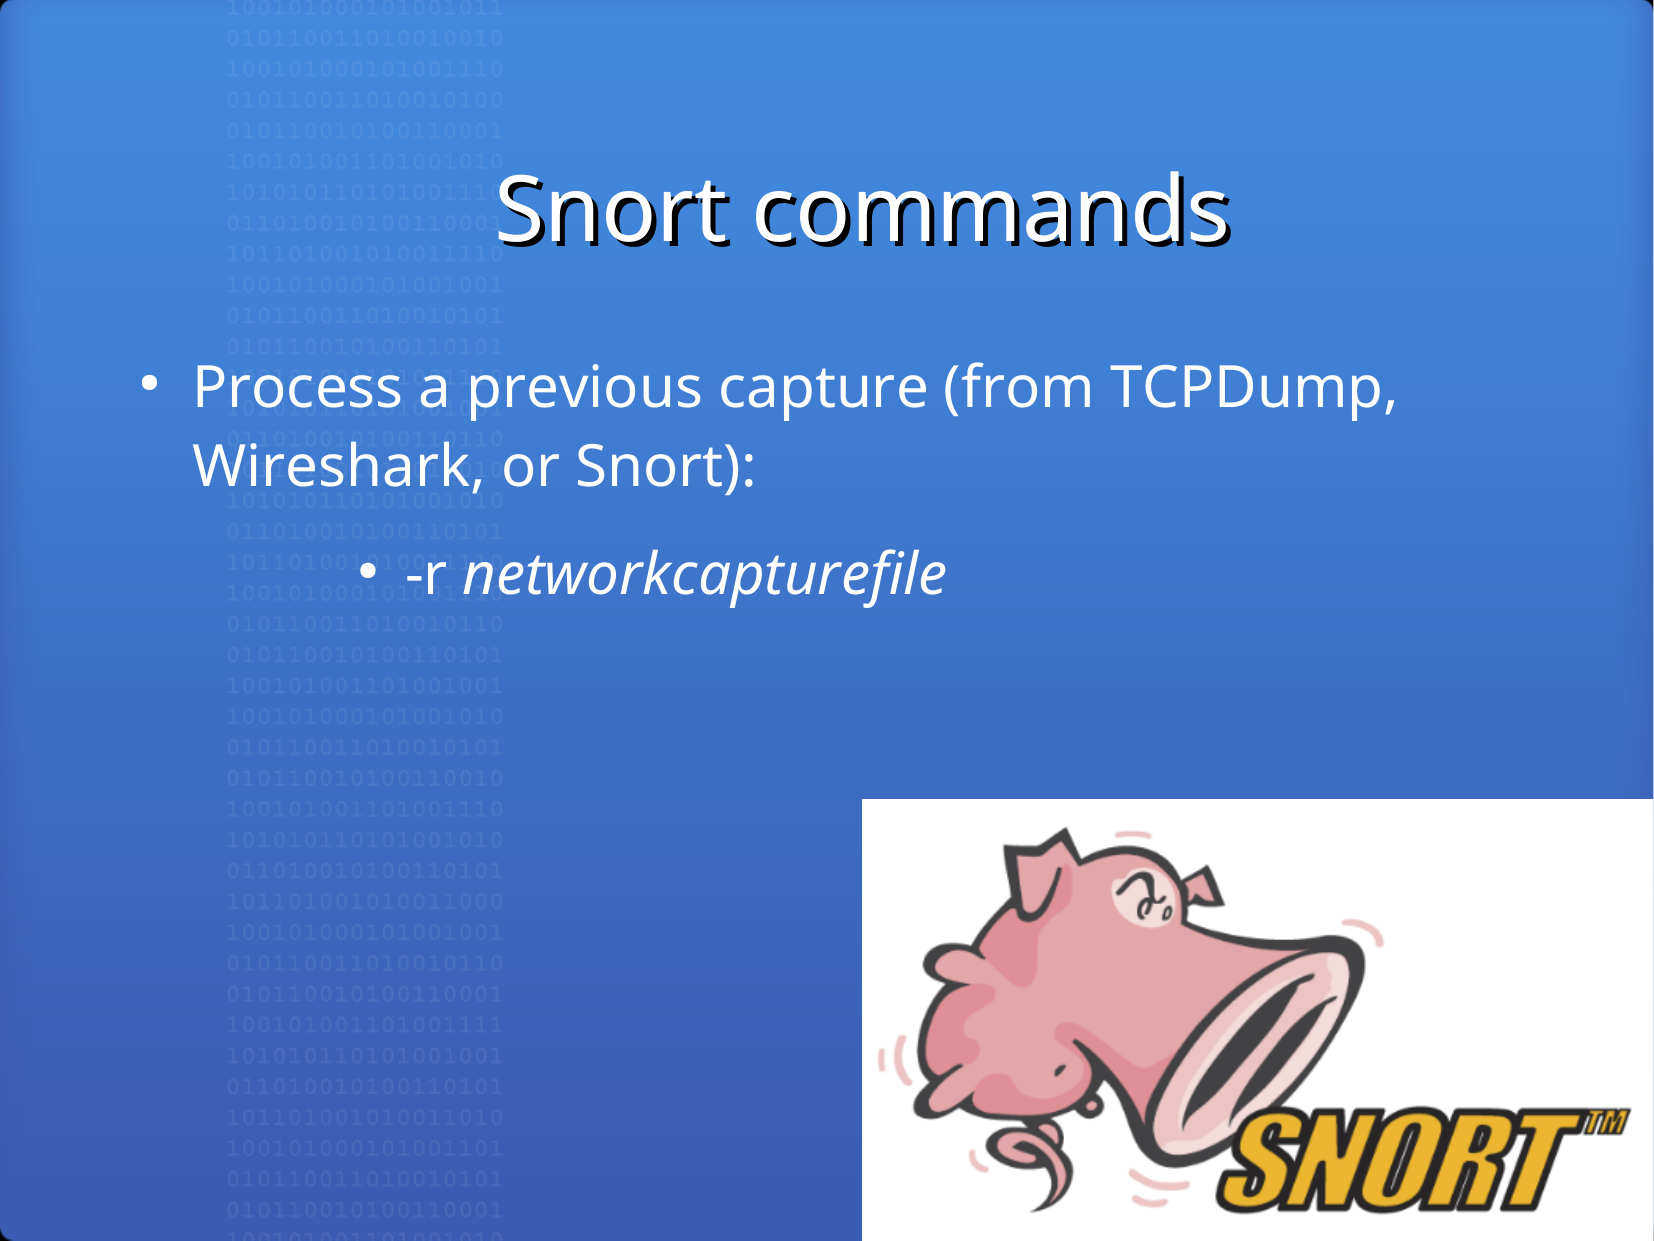

# Snort commands
Process a previous capture (from TCPDump, Wireshark, or Snort):
-r networkcapturefile